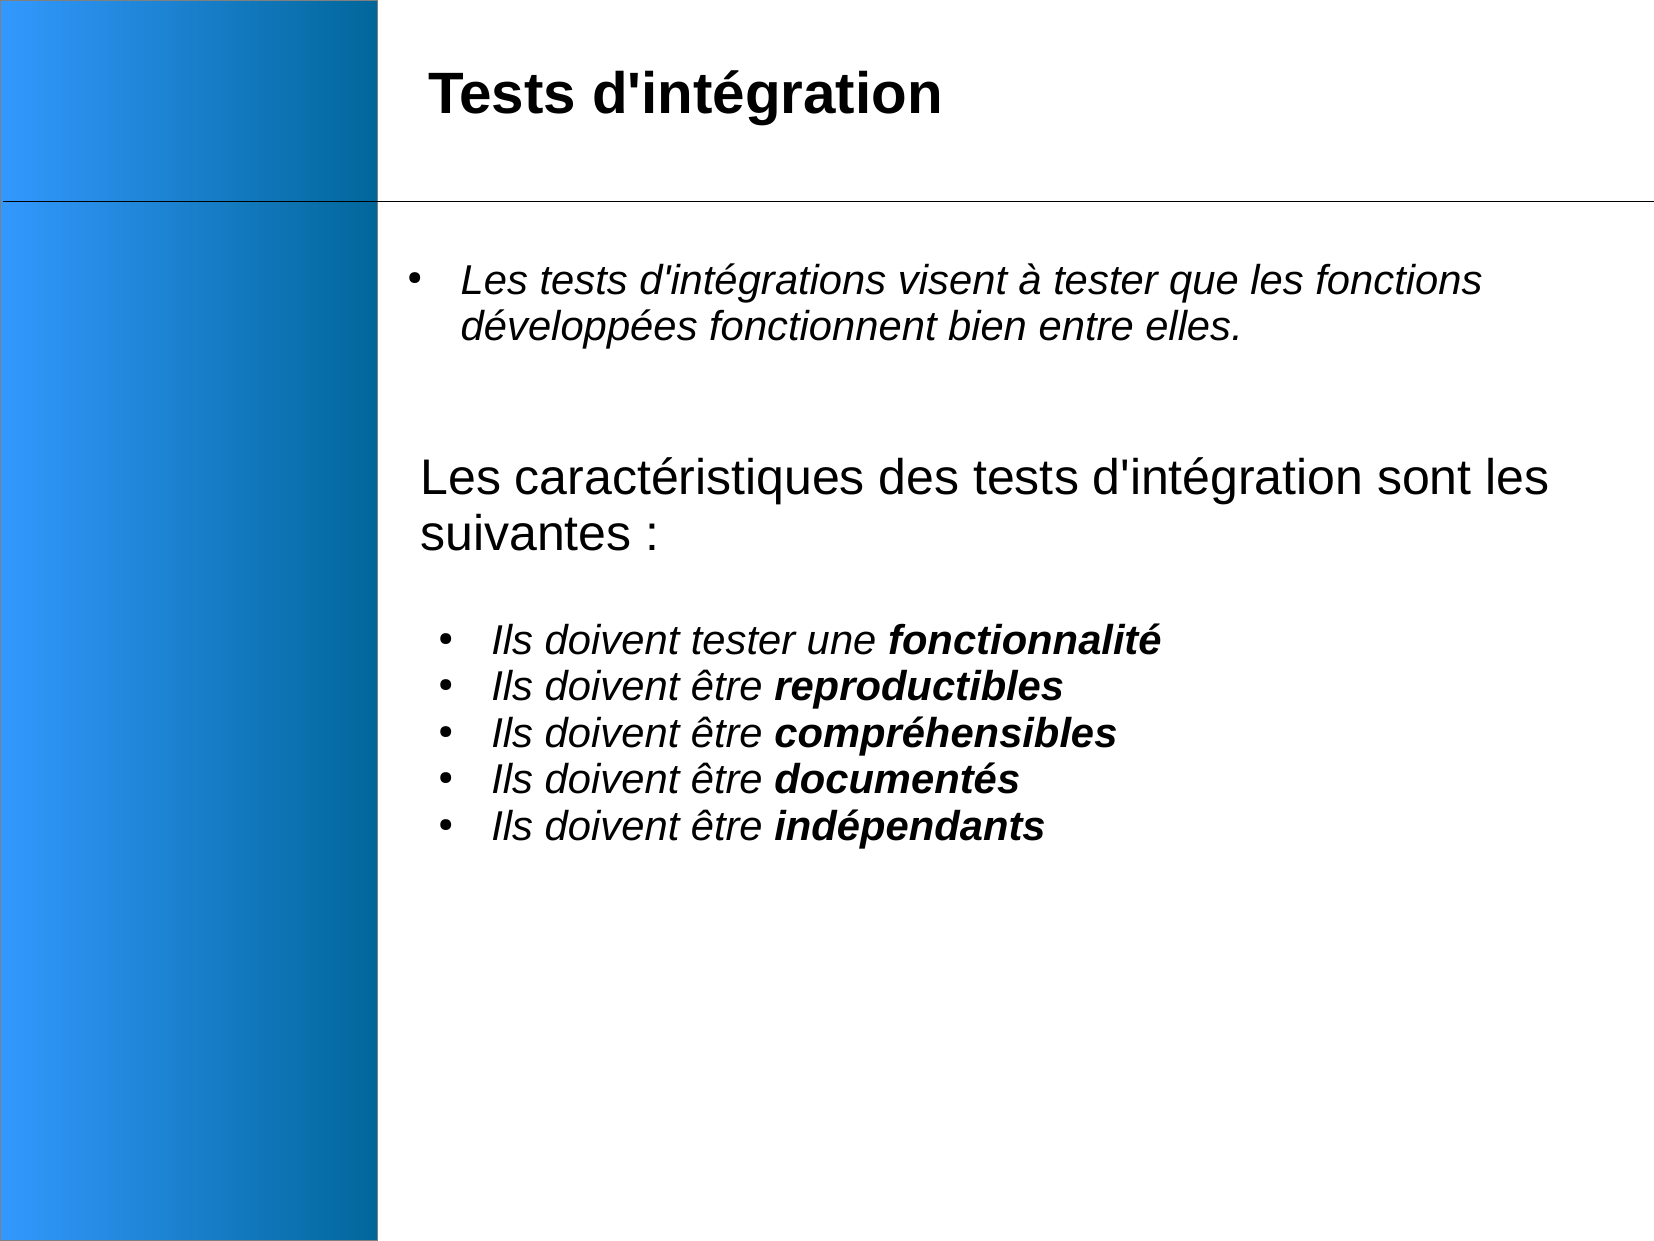

Tests d'intégration
# Les tests d'intégrations visent à tester que les fonctions développées fonctionnent bien entre elles.
Les caractéristiques des tests d'intégration sont les suivantes :
Ils doivent tester une fonctionnalité
Ils doivent être reproductibles
Ils doivent être compréhensibles
Ils doivent être documentés
Ils doivent être indépendants